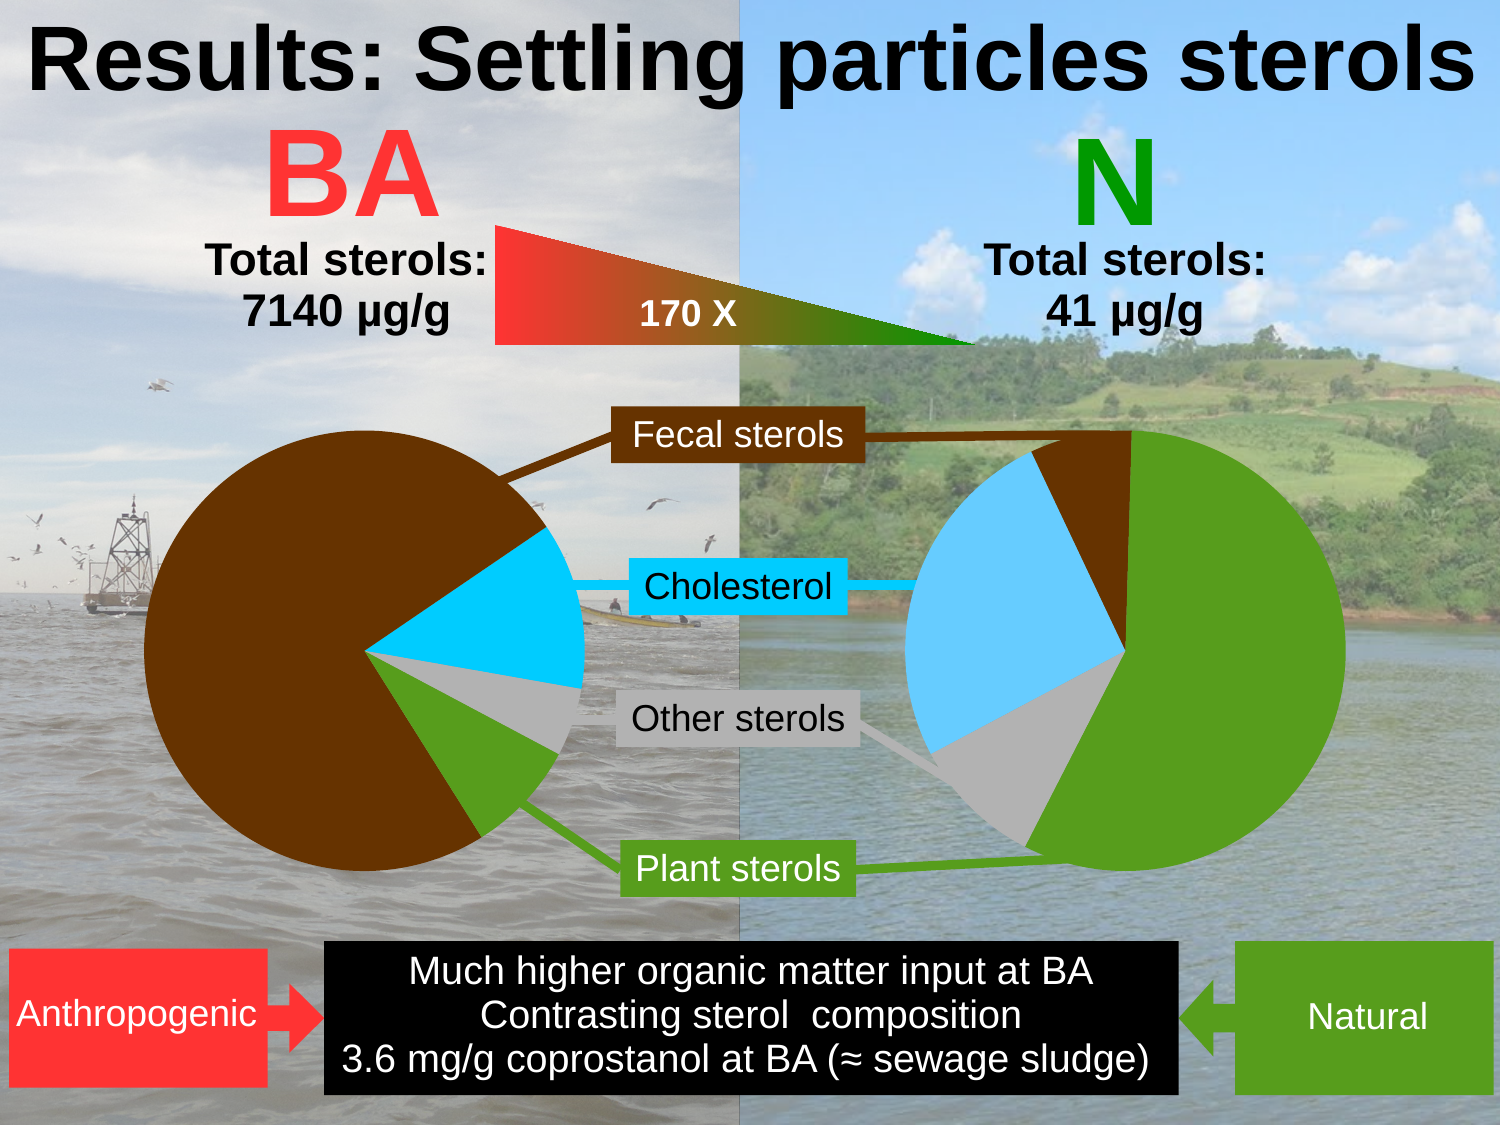

Results: Settling particles sterols
BA
N
Total sterols:
7140 µg/g
Total sterols:
41 µg/g
170 X
Fecal sterols
### Chart
| Category | Row 2 |
|---|---|
| chol | 12.3 |
| fec | 74.5 |
| fito | 8.3 |
| others | 5.0 |
### Chart
| Category | Row 3 |
|---|---|
| 1 | 25.8 |
| 2 | 7.5 |
| 3 | 57.2 |
| 4 | 9.7 |
Cholesterol
Other sterols
Plant sterols
Much higher organic matter input at BA
Contrasting sterol composition
3.6 mg/g coprostanol at BA (≈ sewage sludge)
Anthropogenic
Natural